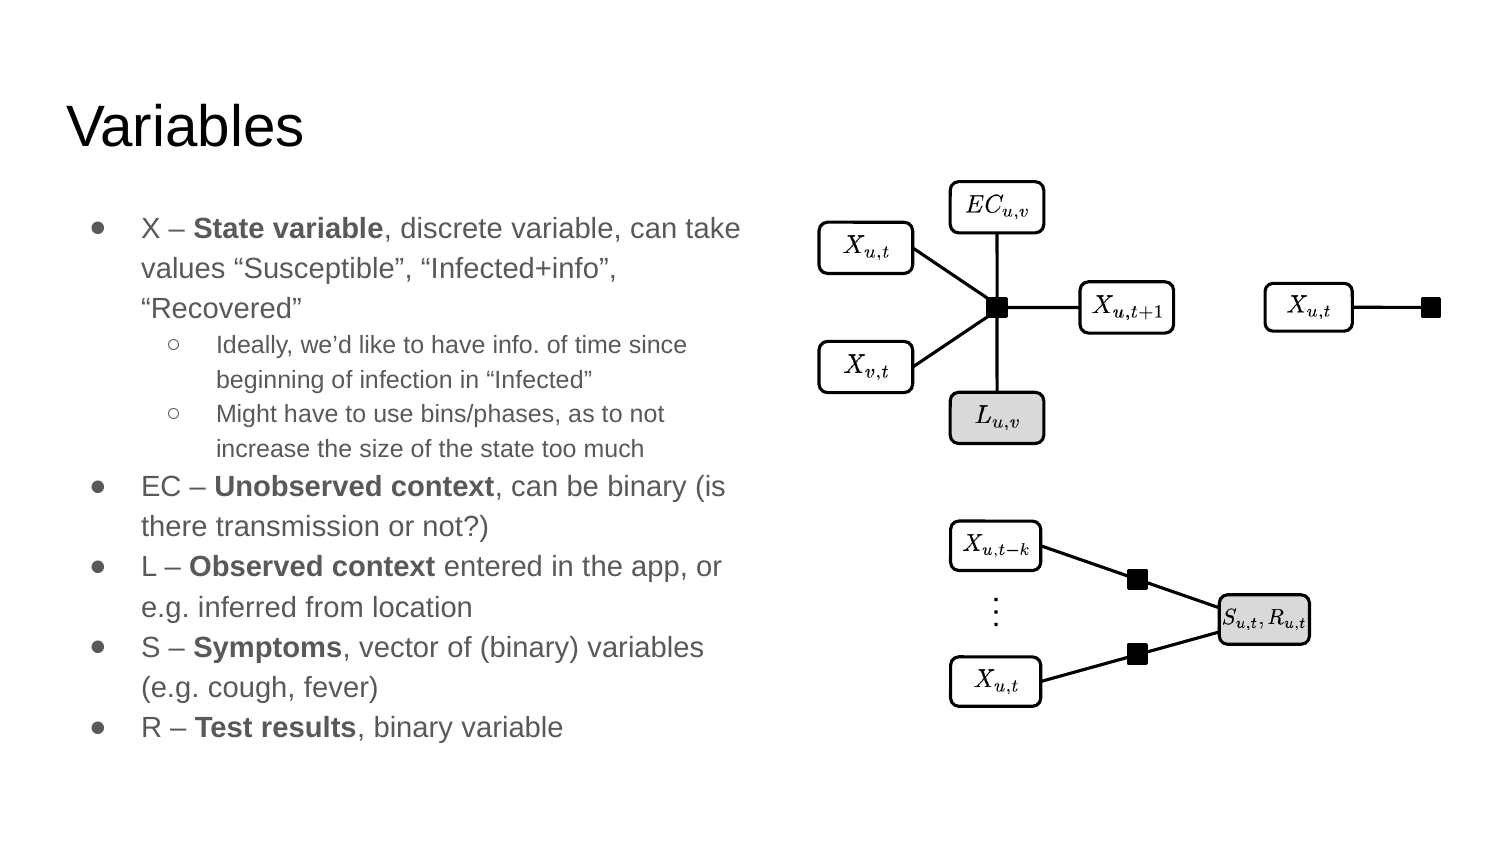

# Variables
X – State variable, discrete variable, can take values “Susceptible”, “Infected+info”, “Recovered”
Ideally, we’d like to have info. of time since beginning of infection in “Infected”
Might have to use bins/phases, as to not increase the size of the state too much
EC – Unobserved context, can be binary (is there transmission or not?)
L – Observed context entered in the app, or e.g. inferred from location
S – Symptoms, vector of (binary) variables (e.g. cough, fever)
R – Test results, binary variable